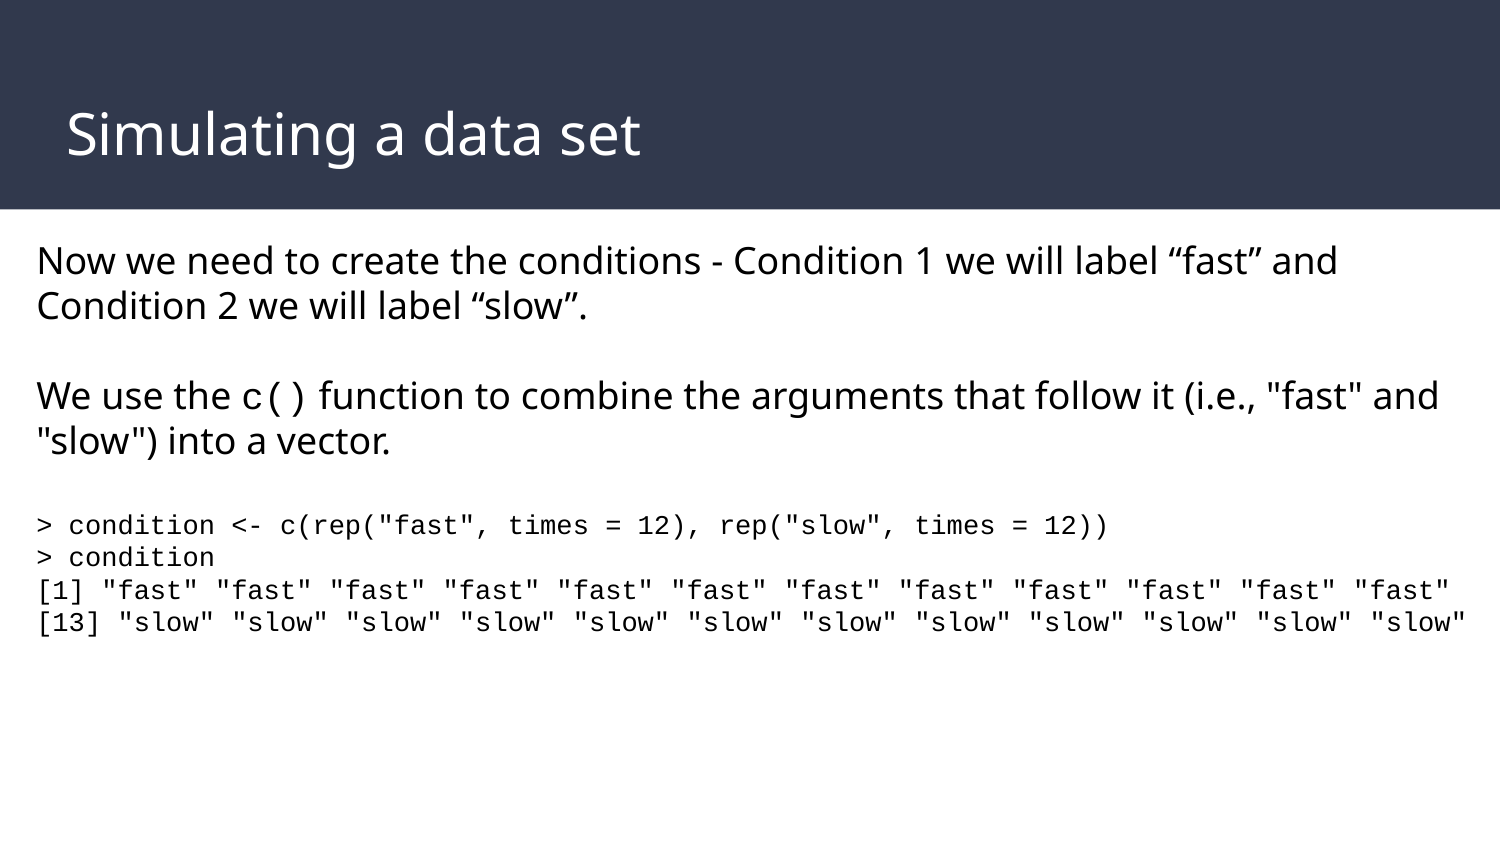

# Simulating a data set
Now we need to create the conditions - Condition 1 we will label “fast” and Condition 2 we will label “slow”.
We use the c() function to combine the arguments that follow it (i.e., "fast" and "slow") into a vector.
> condition <- c(rep("fast", times = 12), rep("slow", times = 12))
> condition
[1] "fast" "fast" "fast" "fast" "fast" "fast" "fast" "fast" "fast" "fast" "fast" "fast"
[13] "slow" "slow" "slow" "slow" "slow" "slow" "slow" "slow" "slow" "slow" "slow" "slow"